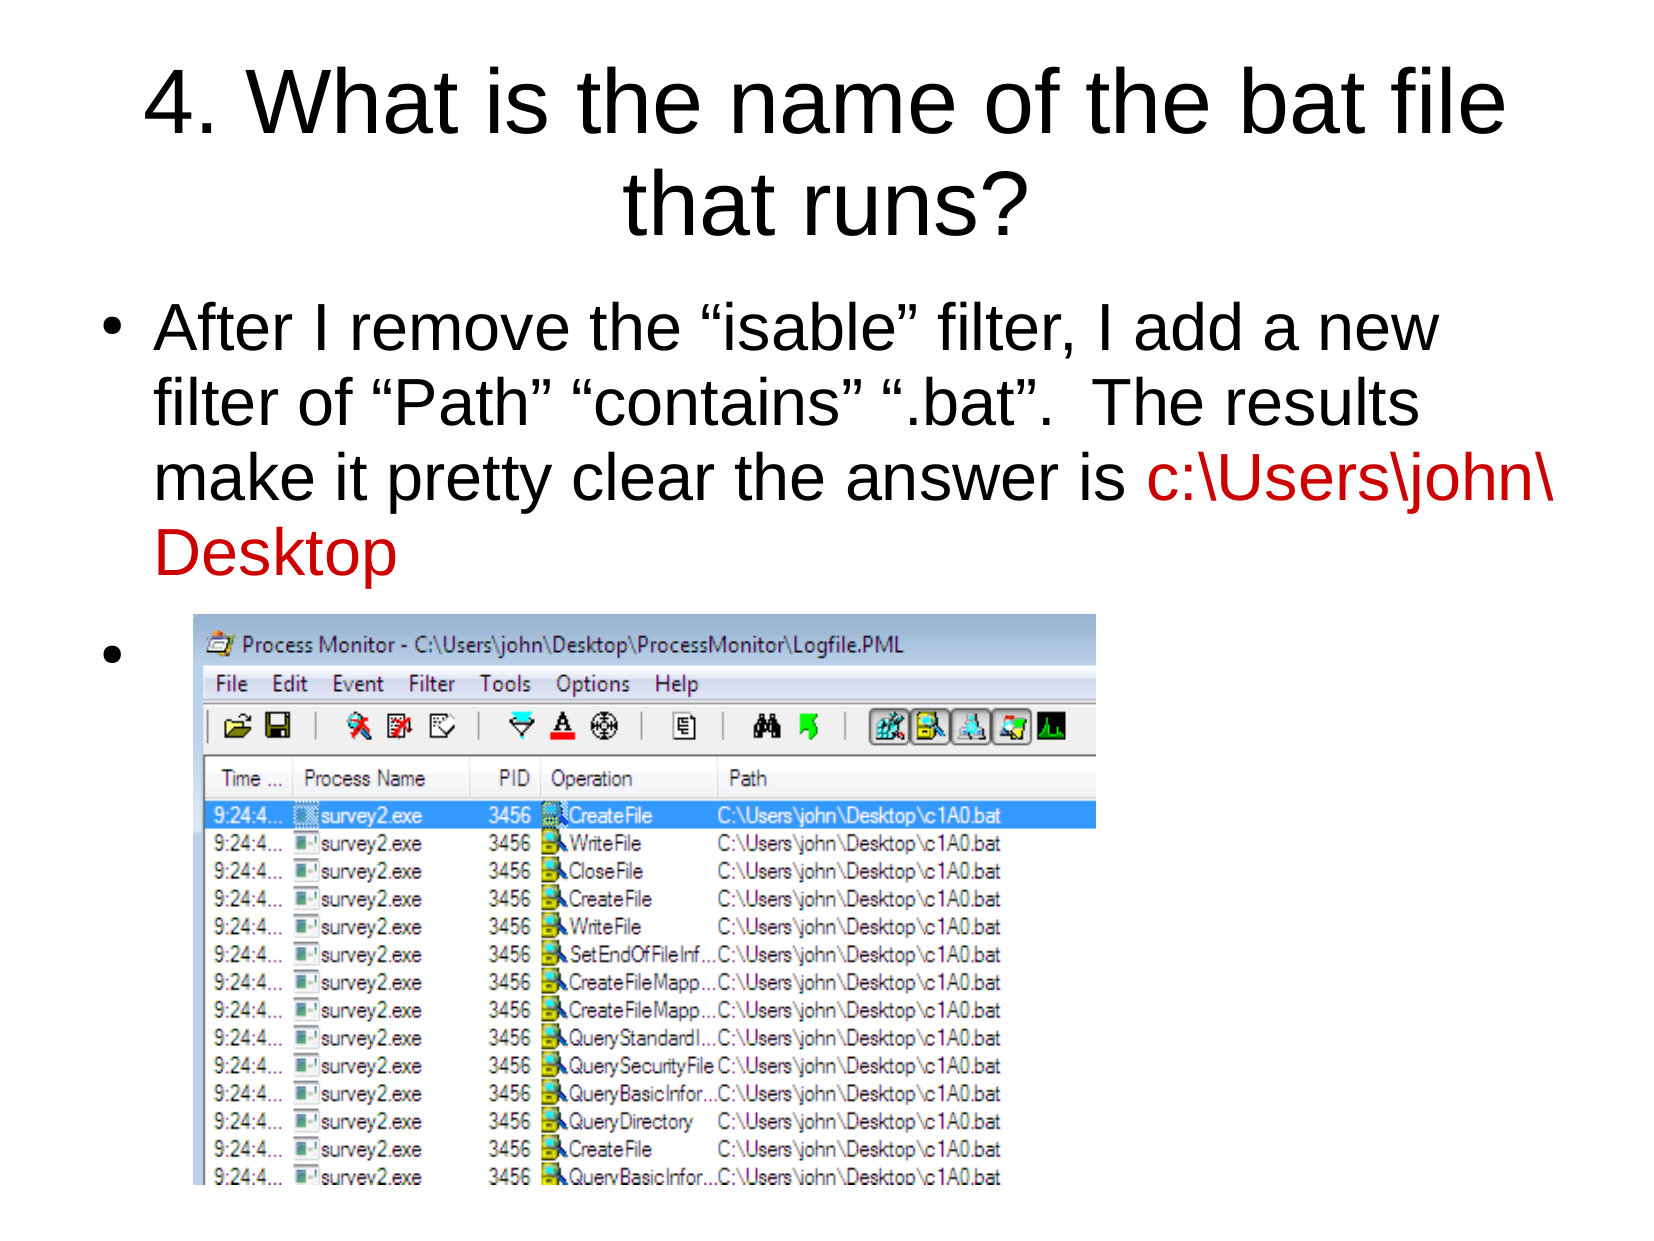

# 4. What is the name of the bat file that runs?
After I remove the “isable” filter, I add a new filter of “Path” “contains” “.bat”. The results make it pretty clear the answer is c:\Users\john\Desktop